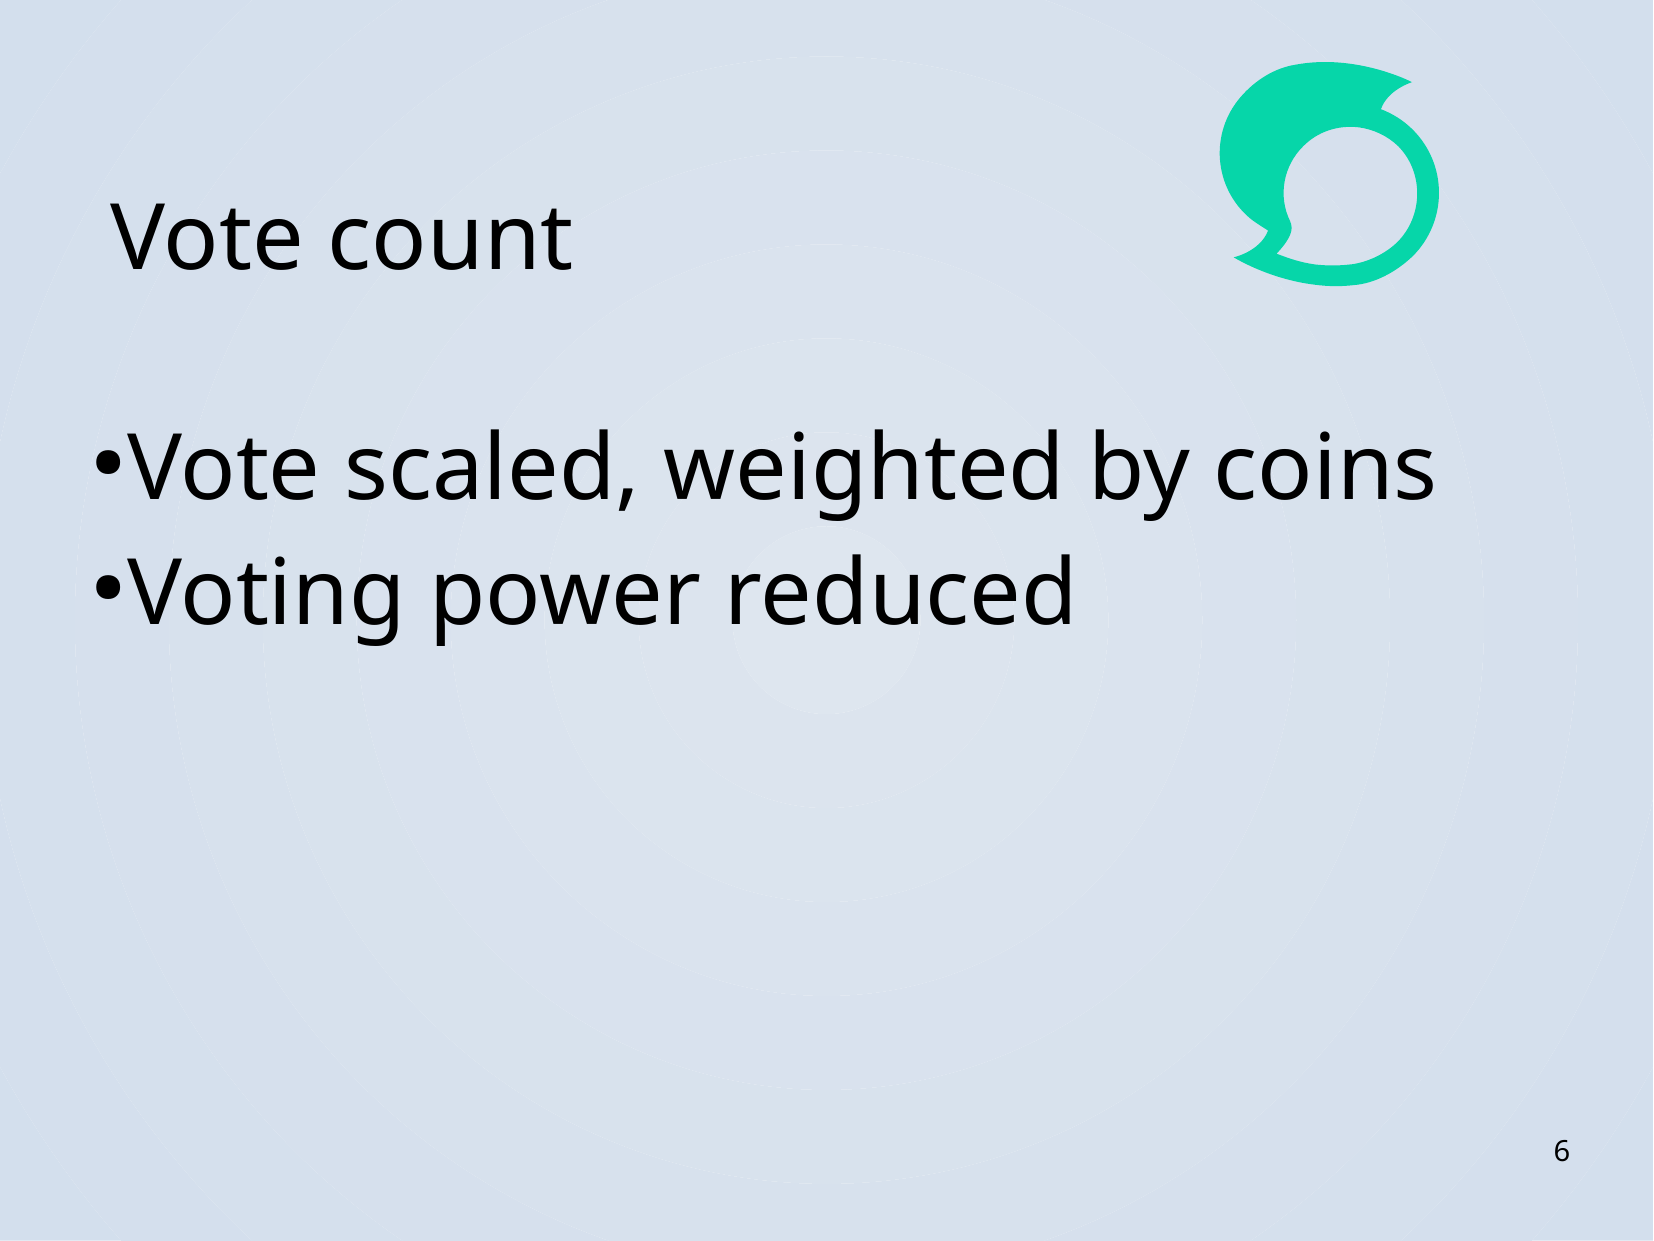

Vote count
Vote scaled, weighted by coins
Voting power reduced
6